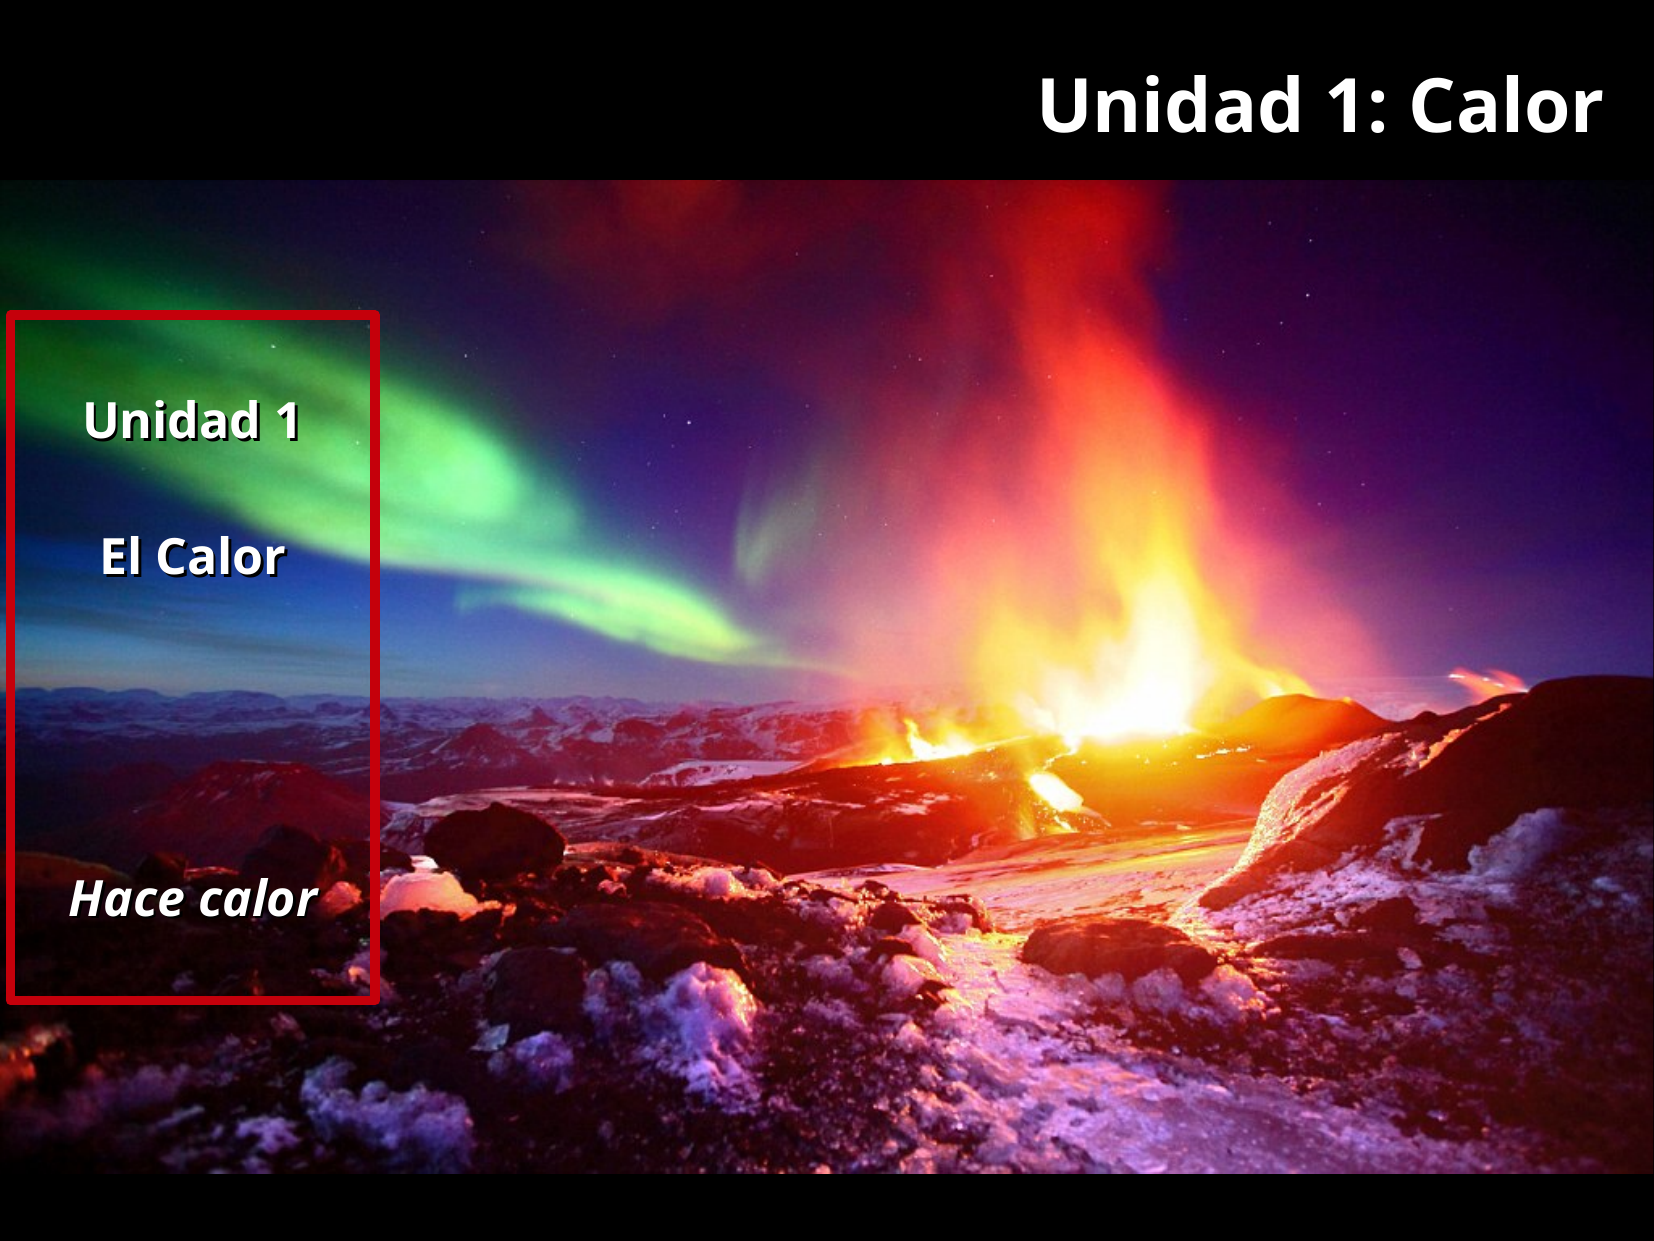

# Unidad 1: Calor
Unidad 1
El Calor
Hace calor
F3B 2021
2